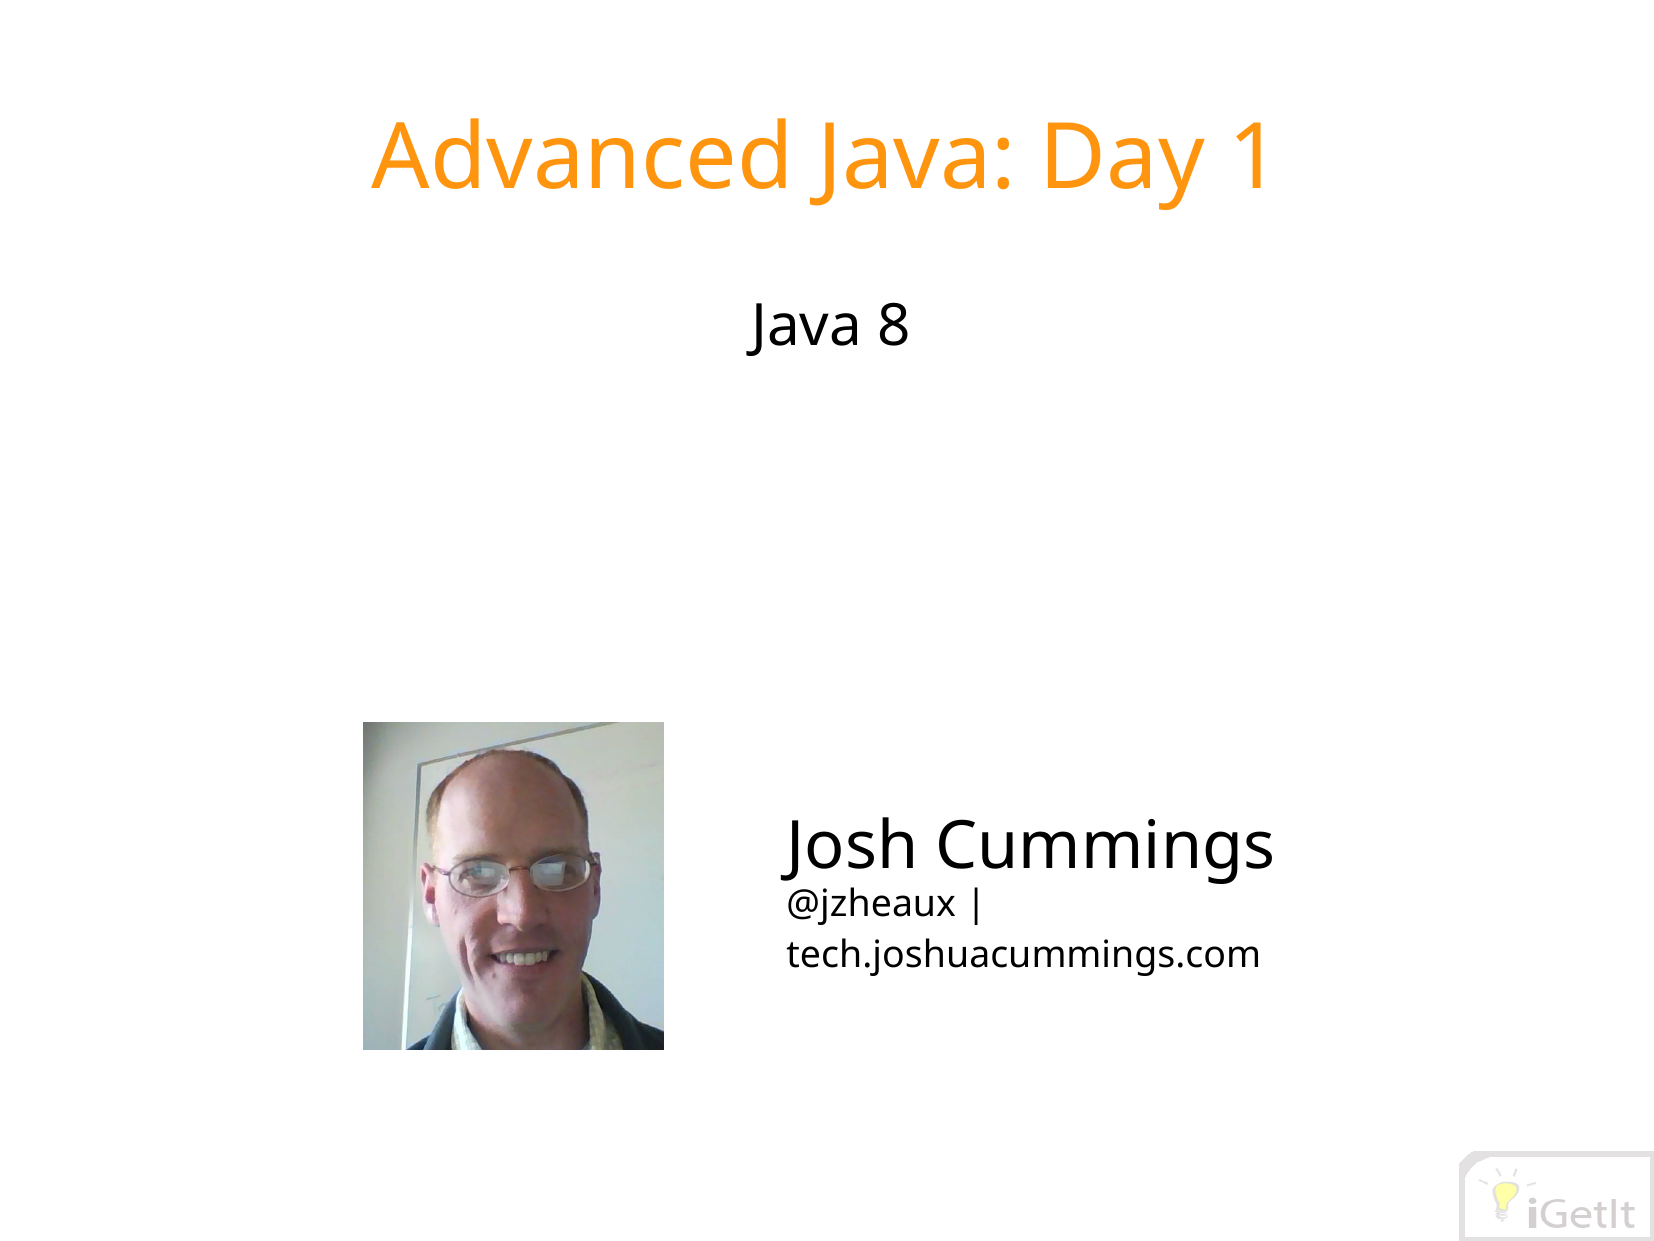

# Advanced Java: Day 1
Java 8
Josh Cummings
@jzheaux | tech.joshuacummings.com